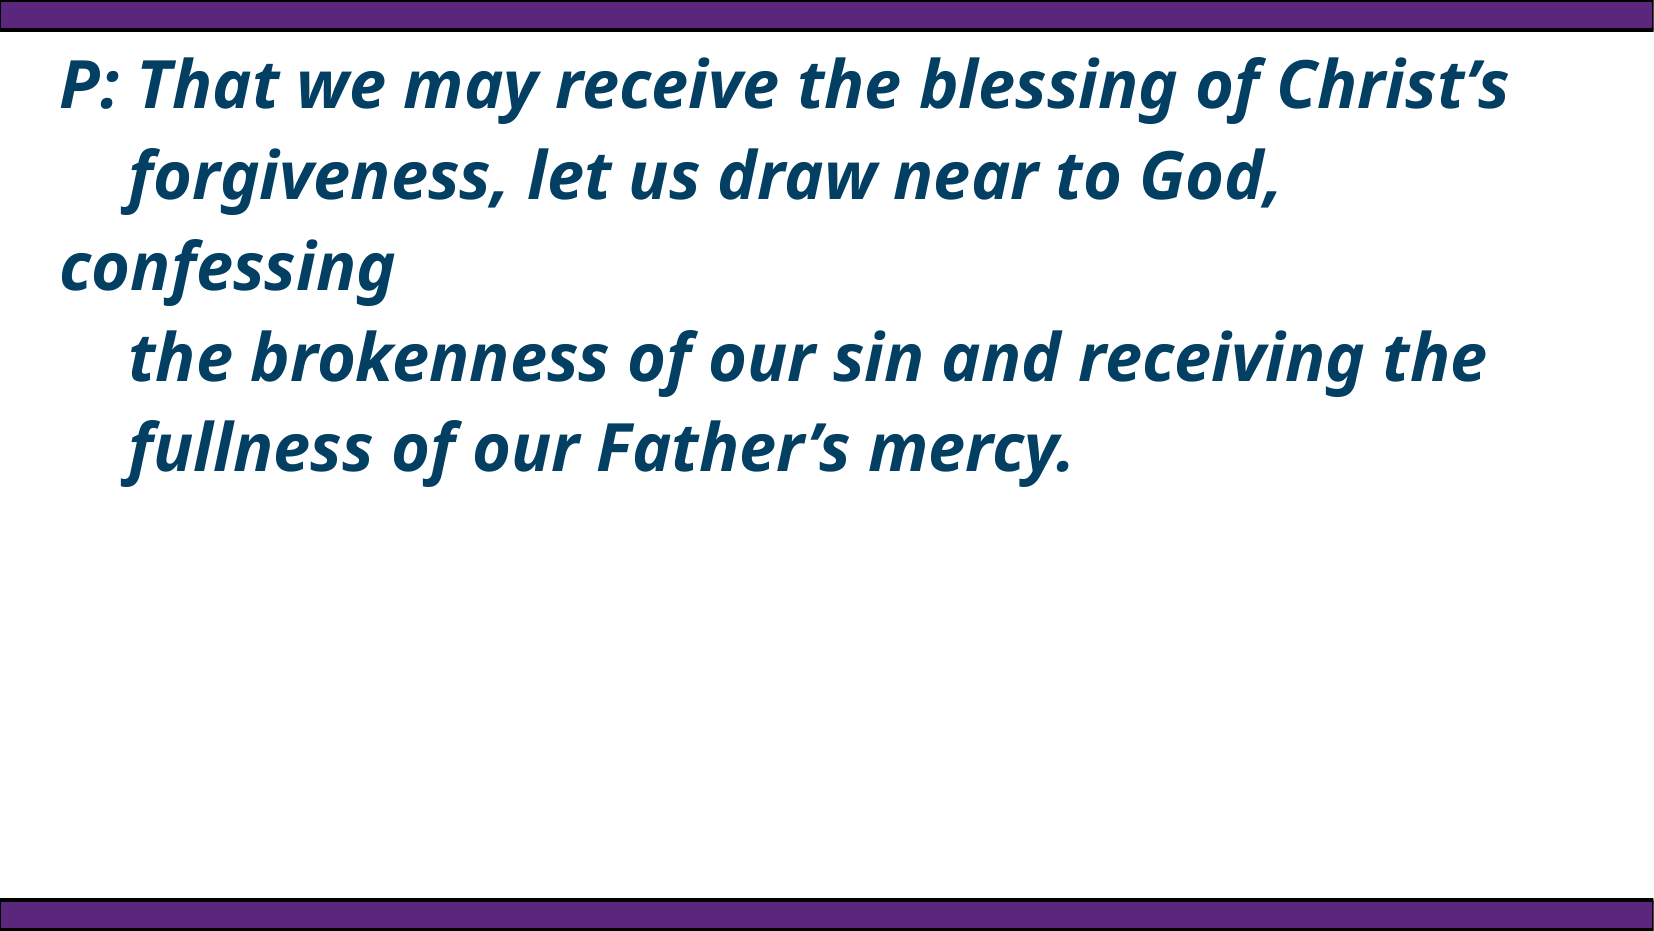

P: That we may receive the blessing of Christ’s
 forgiveness, let us draw near to God, confessing
 the brokenness of our sin and receiving the
 fullness of our Father’s mercy.